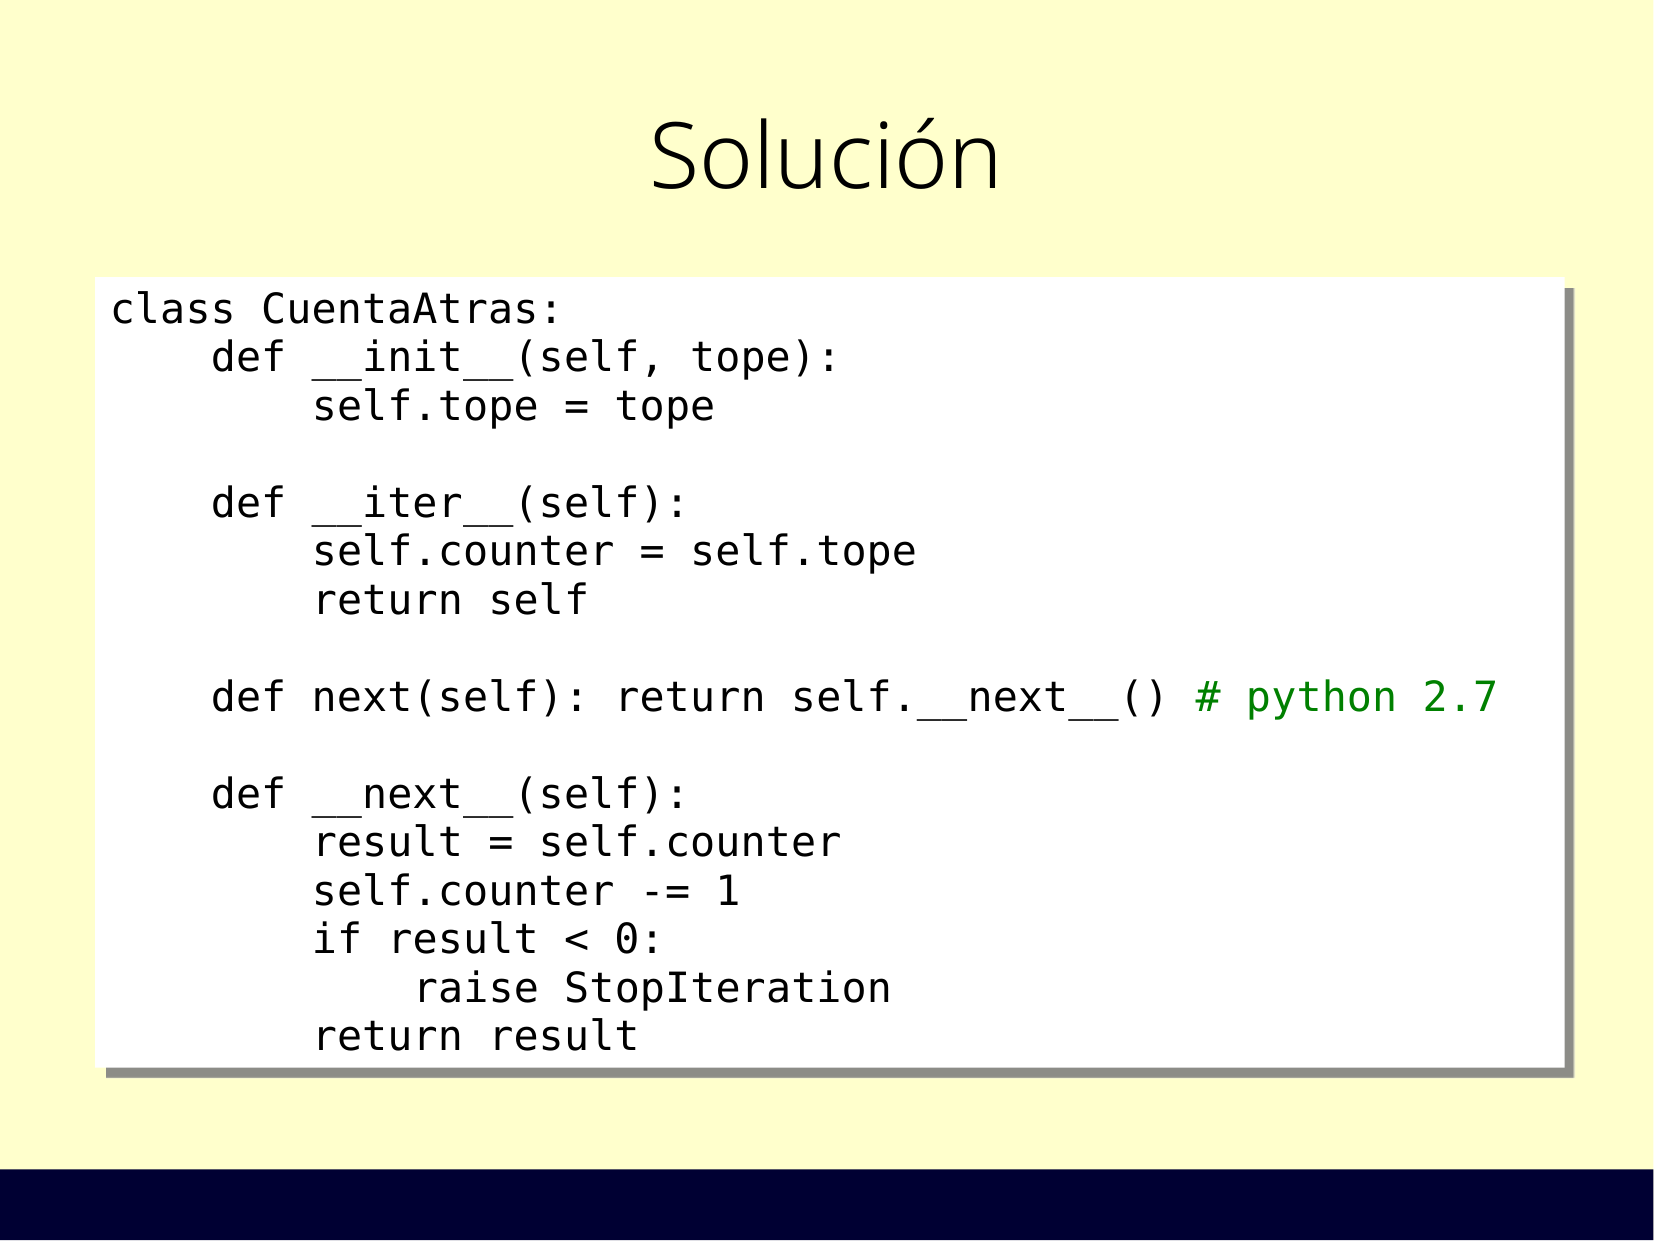

# Solución
class CuentaAtras:
 def __init__(self, tope):
 self.tope = tope
 def __iter__(self):
 self.counter = self.tope
 return self
 def next(self): return self.__next__() # python 2.7
 def __next__(self):
 result = self.counter
 self.counter -= 1
 if result < 0:
 raise StopIteration
 return result